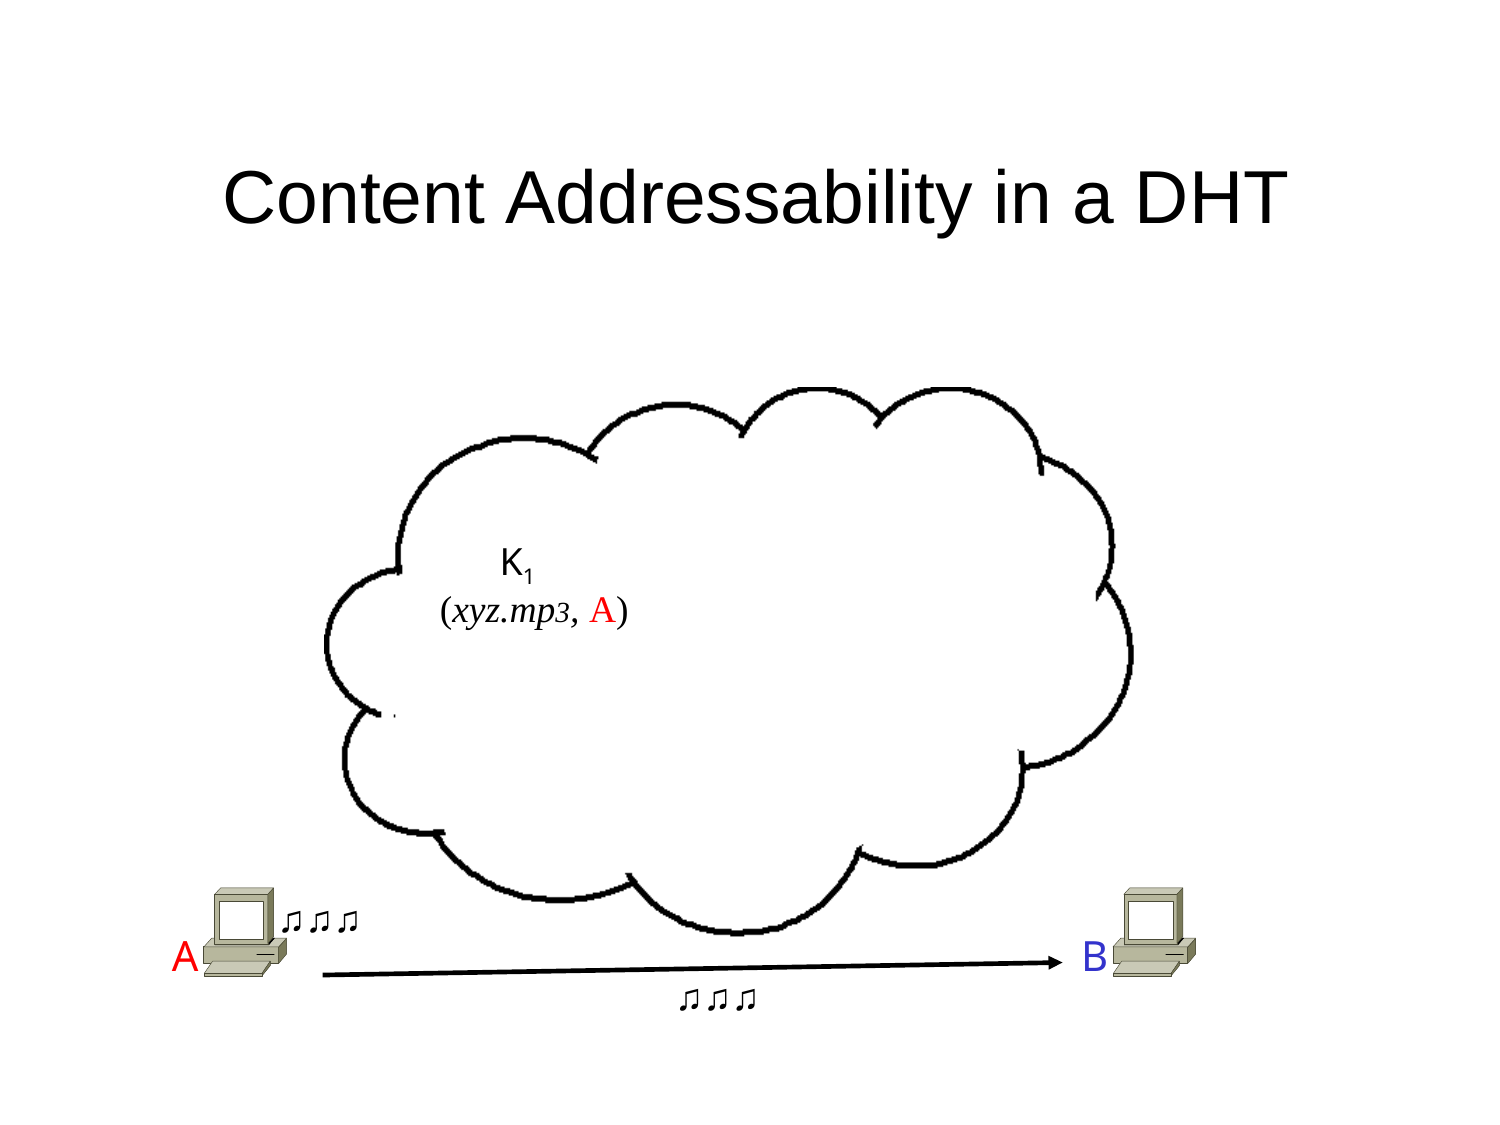

# Content Addressability in a DHT
K1
(xyz.mp3, A)
♫♫♫
A
B
♫♫♫